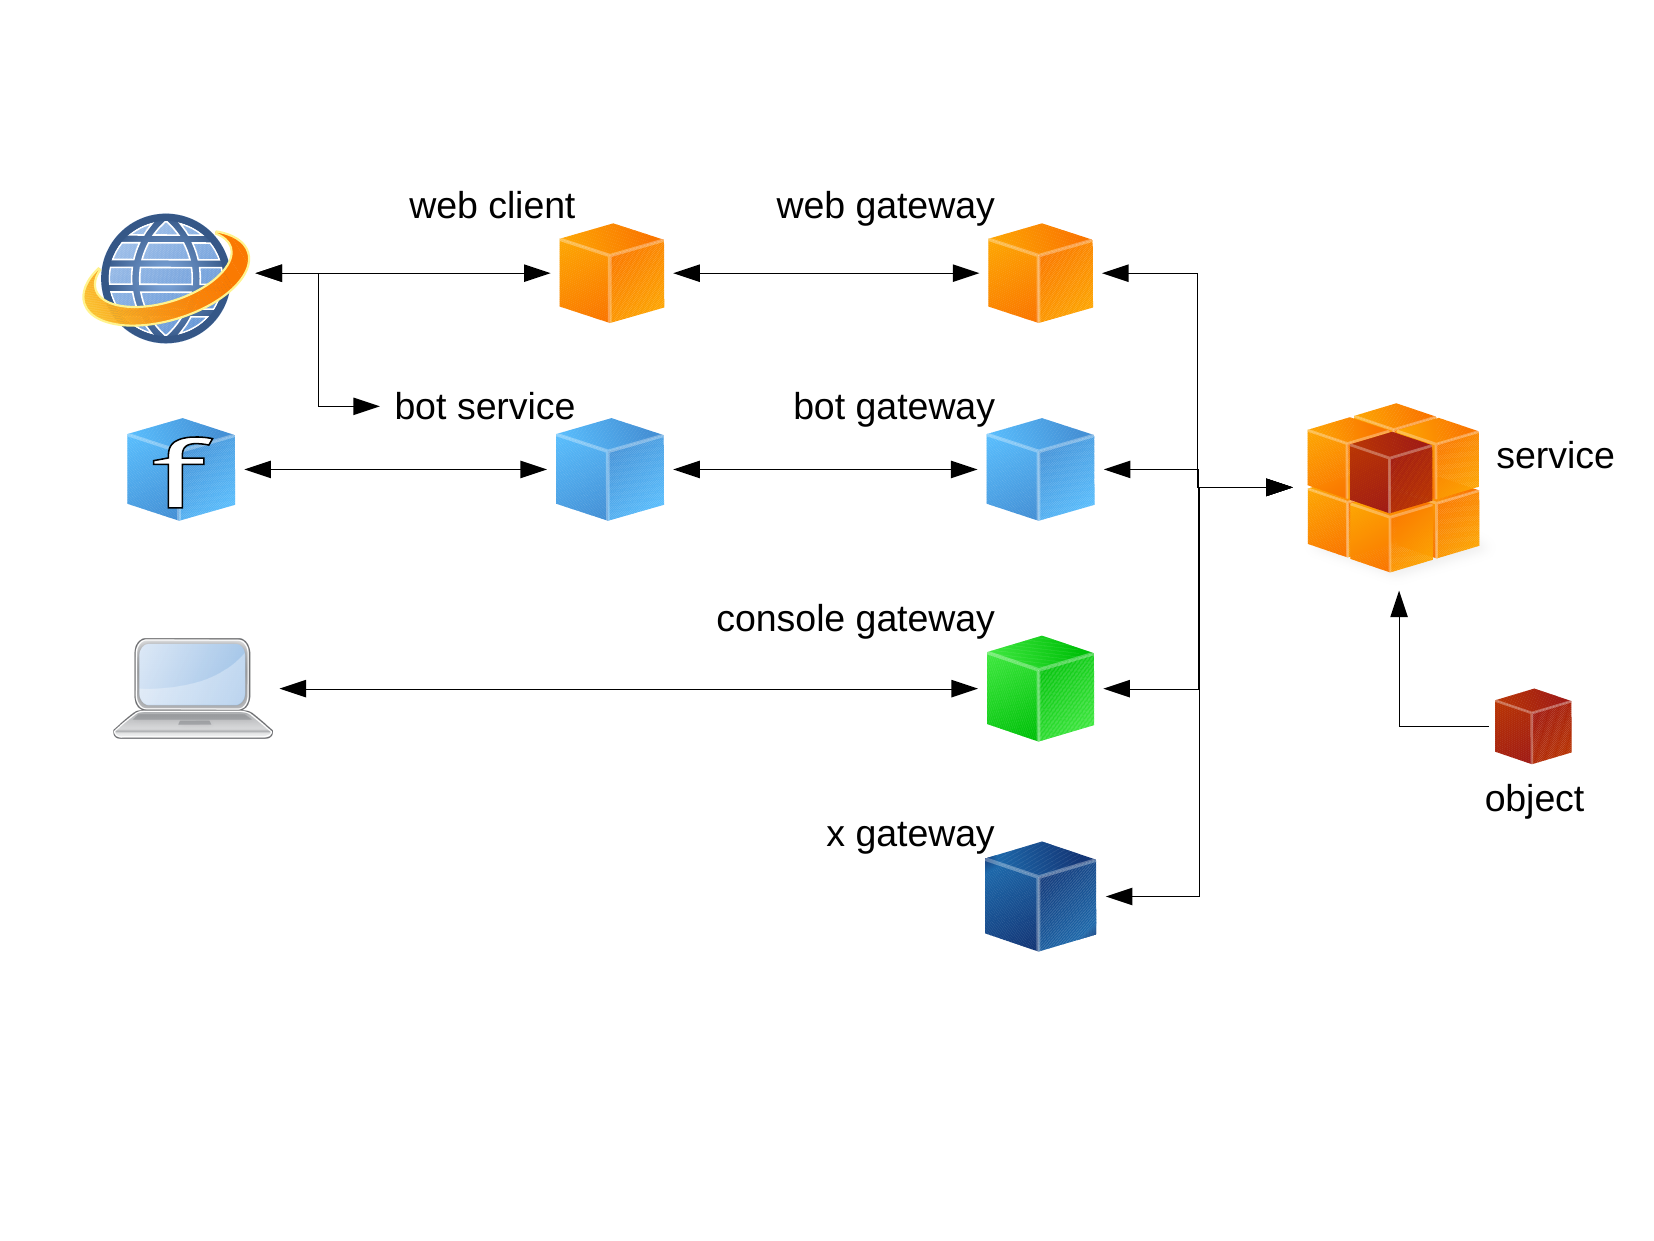

web client
web gateway
bot service
bot gateway
service
f
console gateway
object
x gateway